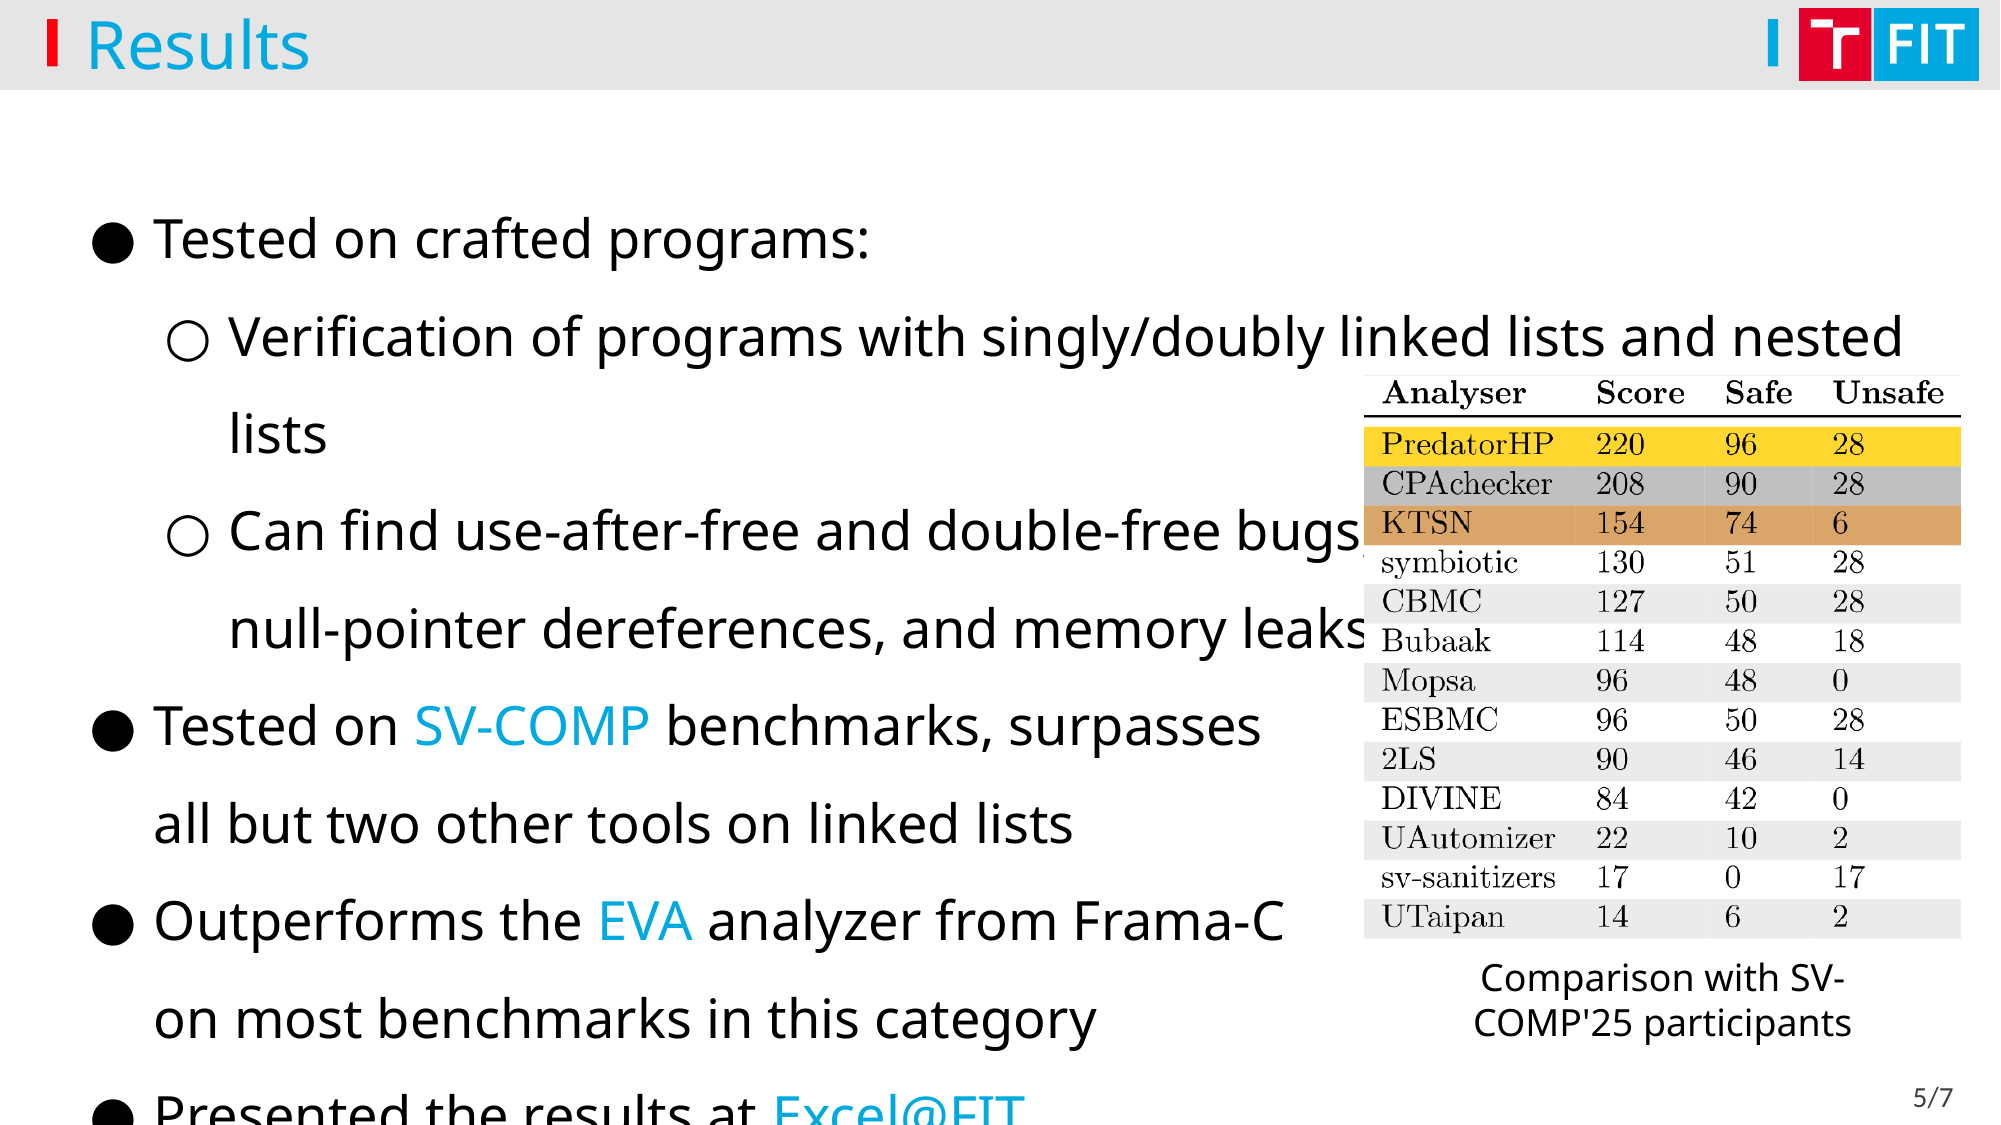

# Results
Tested on crafted programs:
Verification of programs with singly/doubly linked lists and nested lists
Can find use-after-free and double-free bugs,
null-pointer dereferences, and memory leaks
Tested on SV-COMP benchmarks, surpasses
all but two other tools on linked lists
Outperforms the EVA analyzer from Frama-C
on most benchmarks in this category
Presented the results at Excel@FIT
Comparison with SV-COMP'25 participants